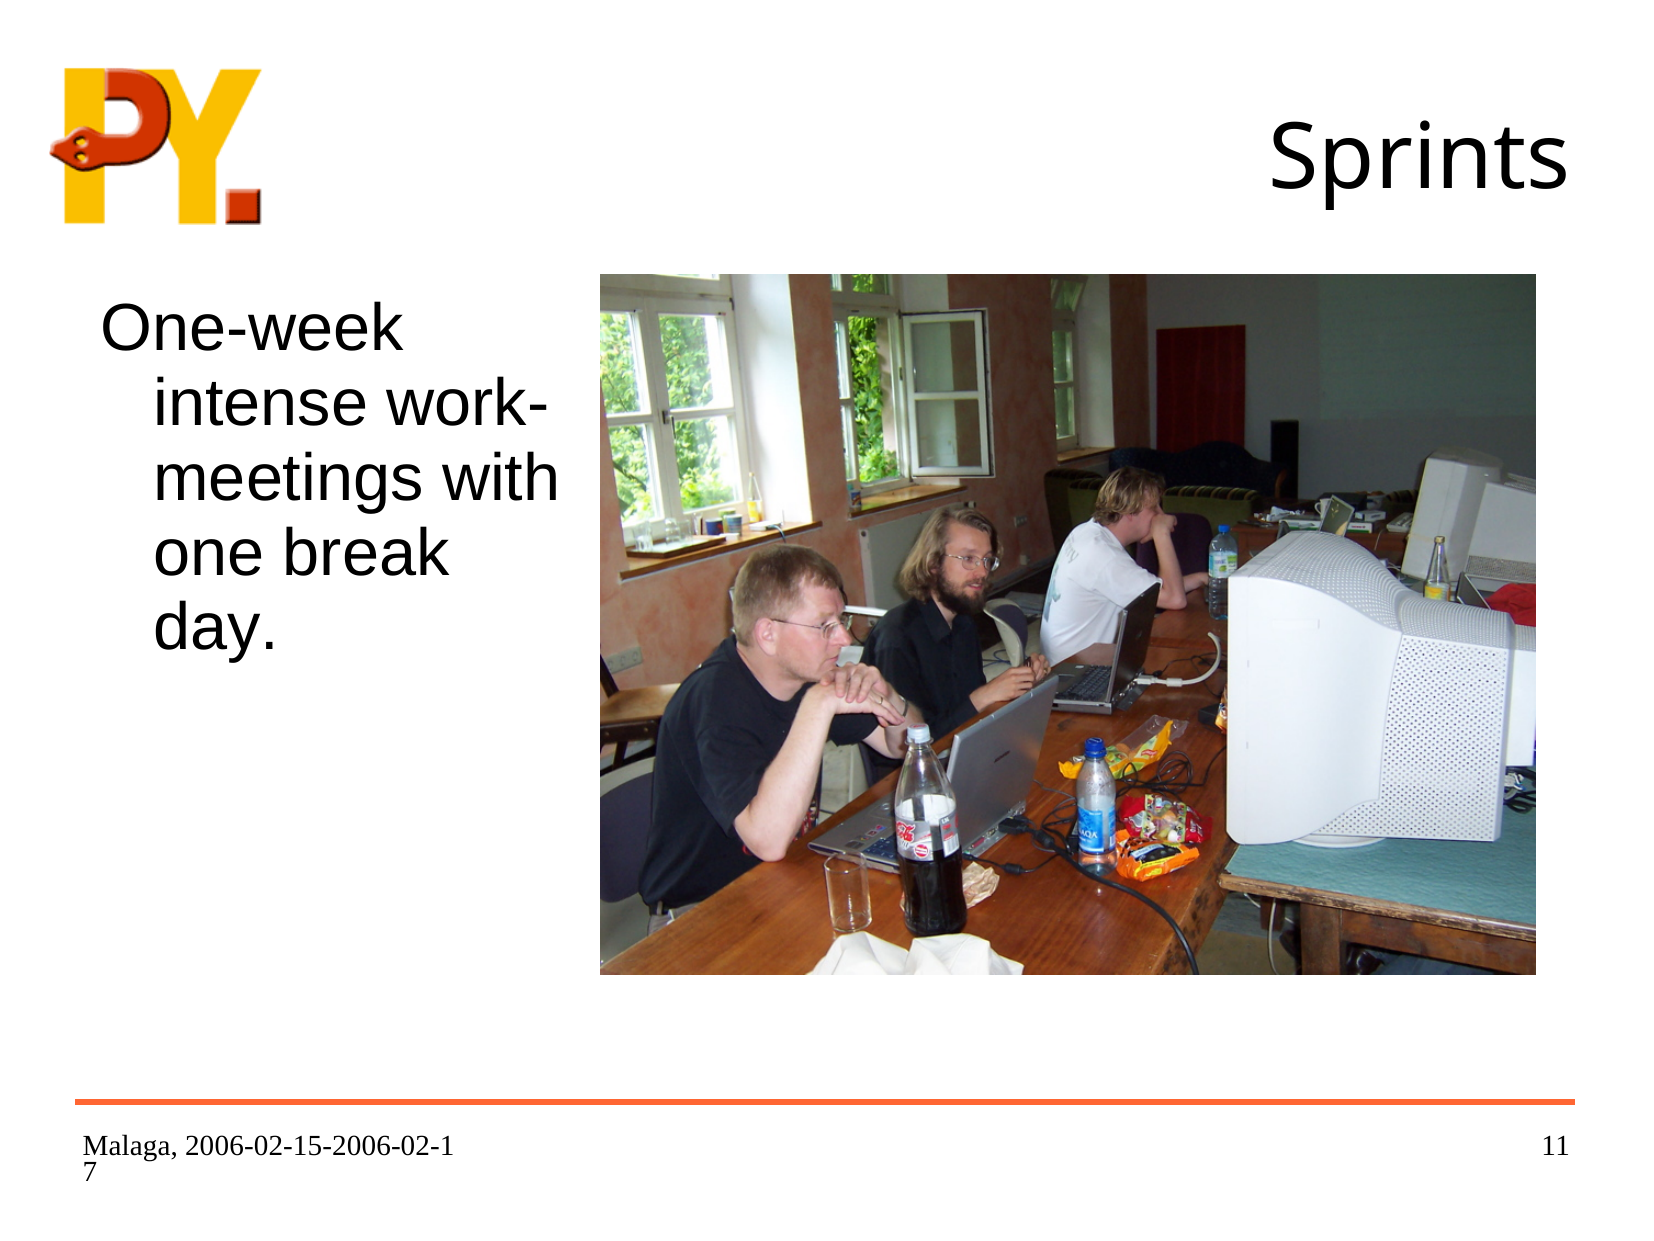

# Sprints
One-week intense work-meetings with one break day.
Malaga, 2006-02-15-2006-02-17
11